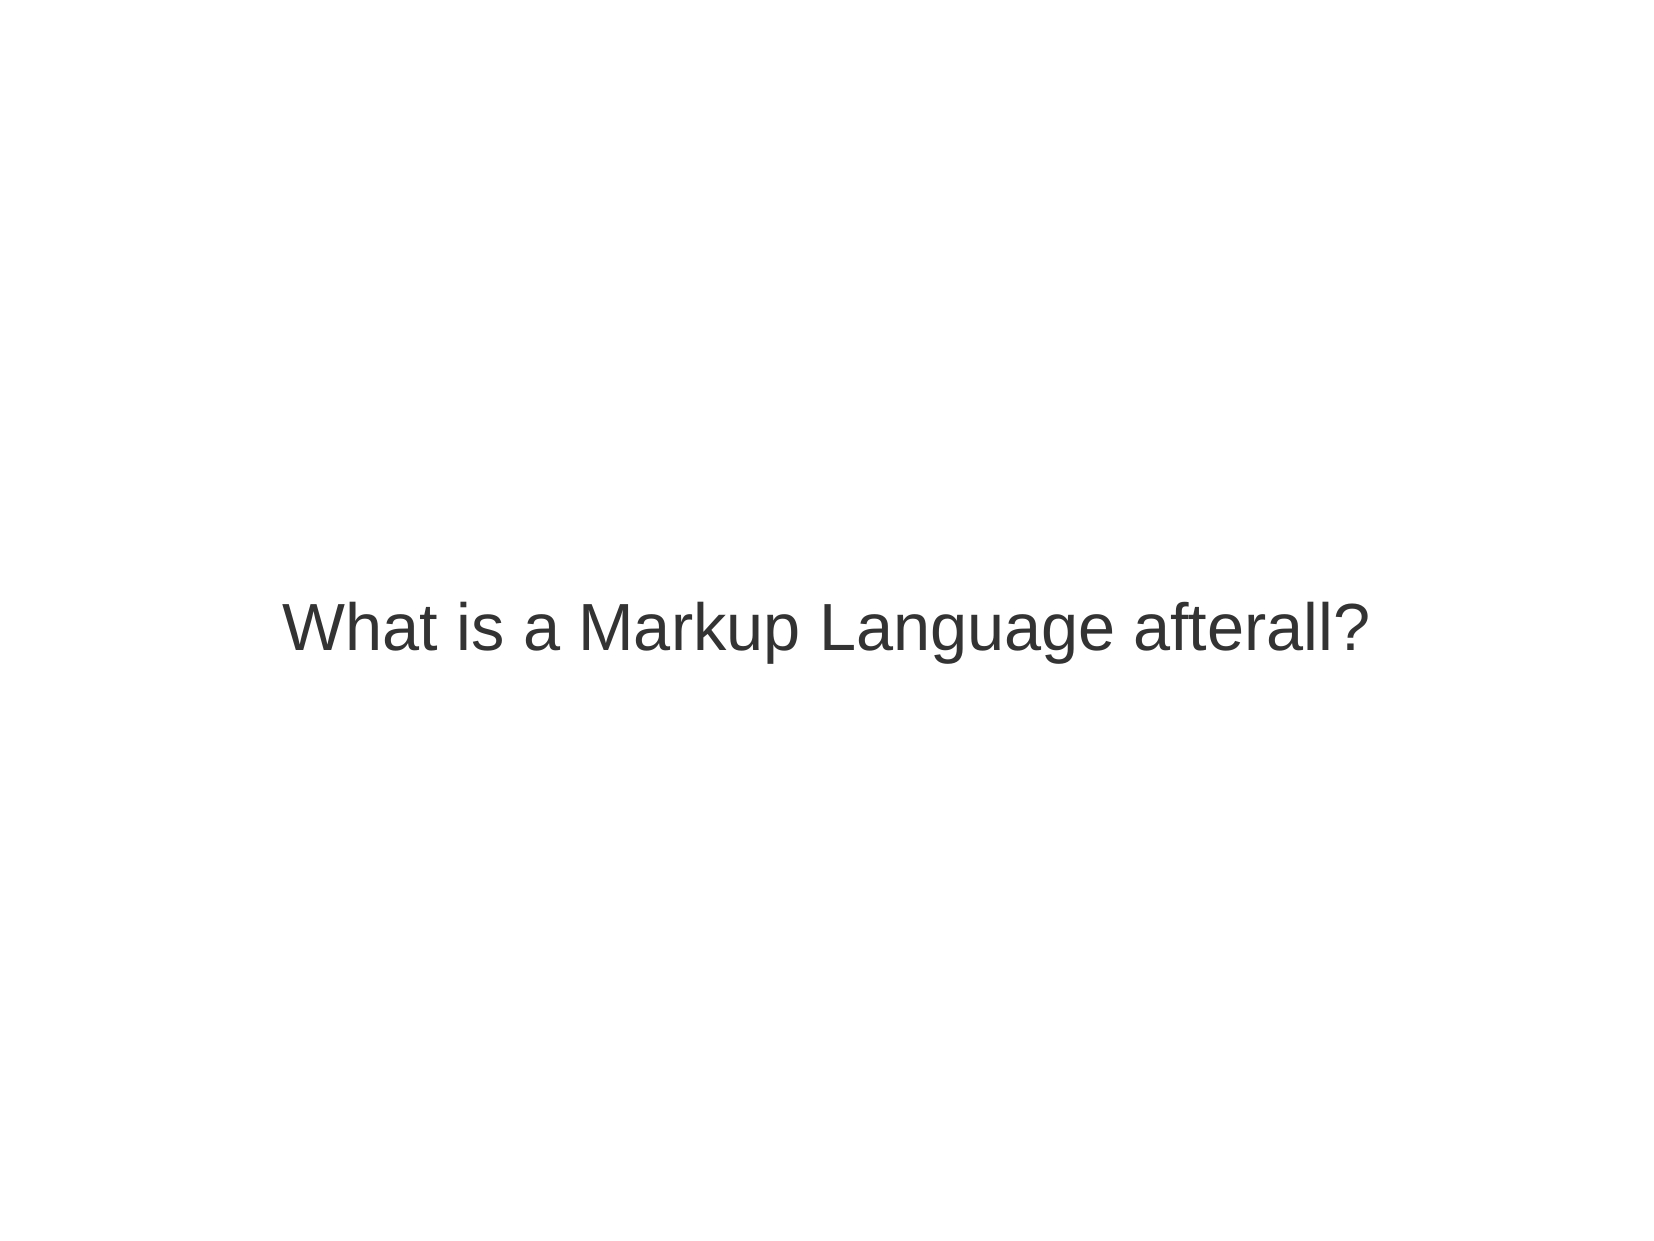

# What is a Markup Language afterall?